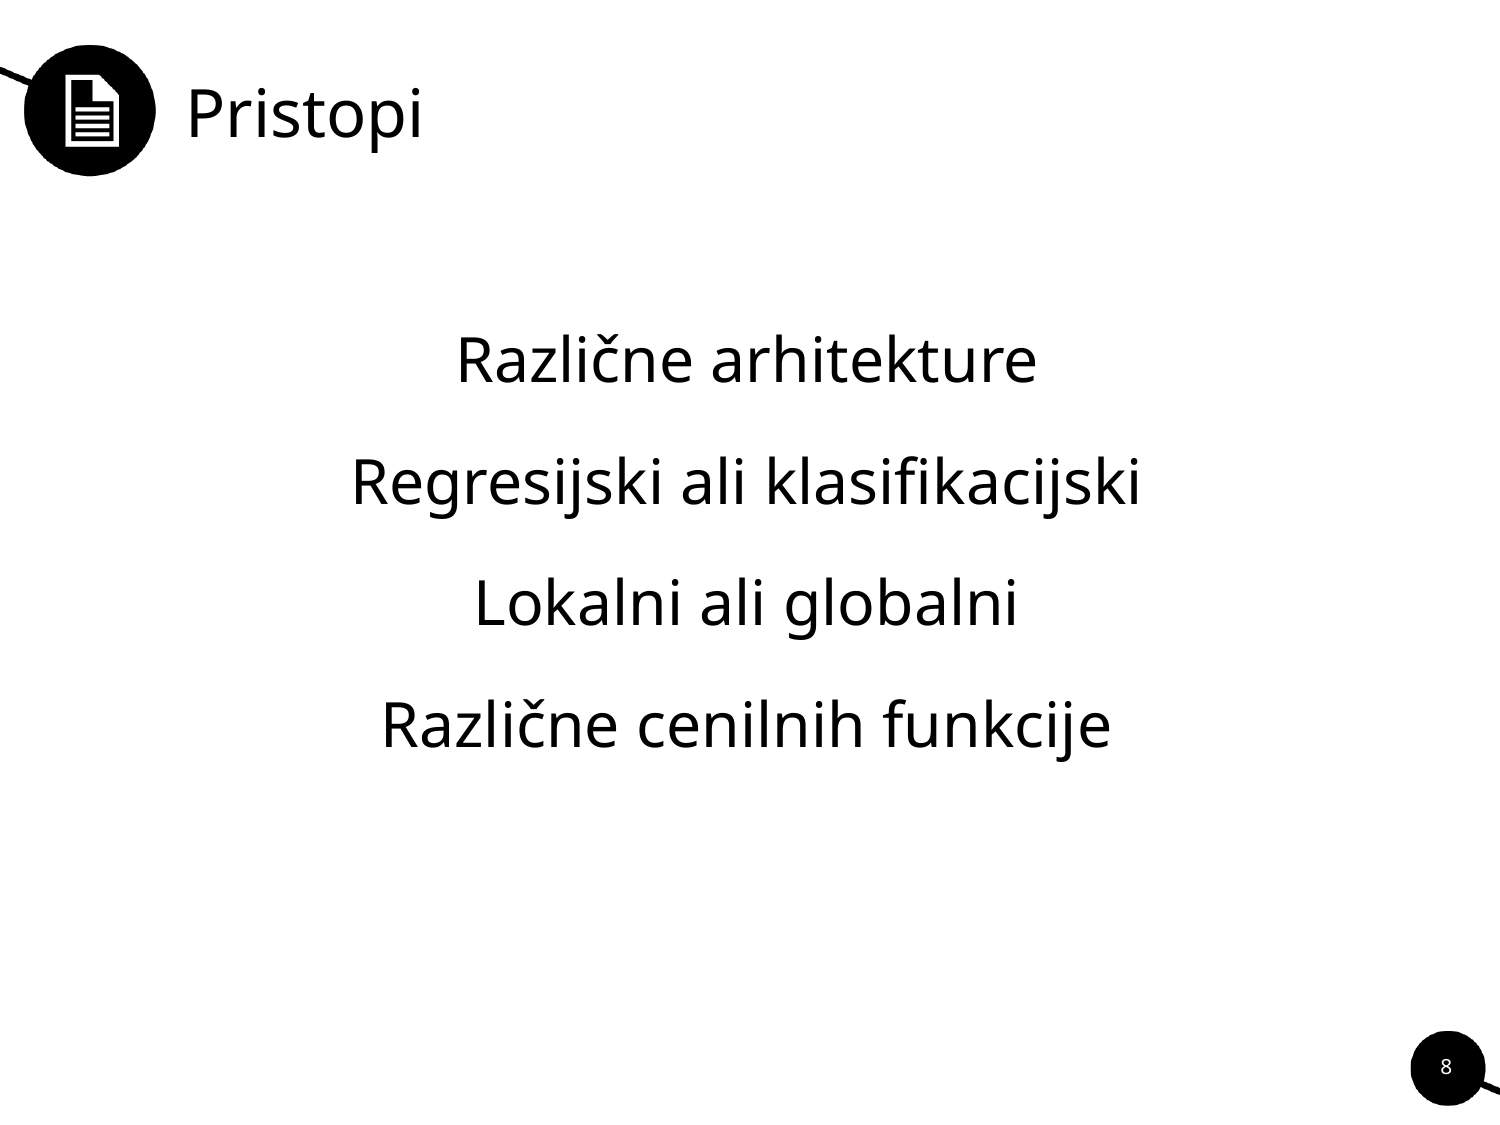

# Pristopi
Različne arhitekture
Regresijski ali klasifikacijski
Lokalni ali globalni
Različne cenilnih funkcije
8